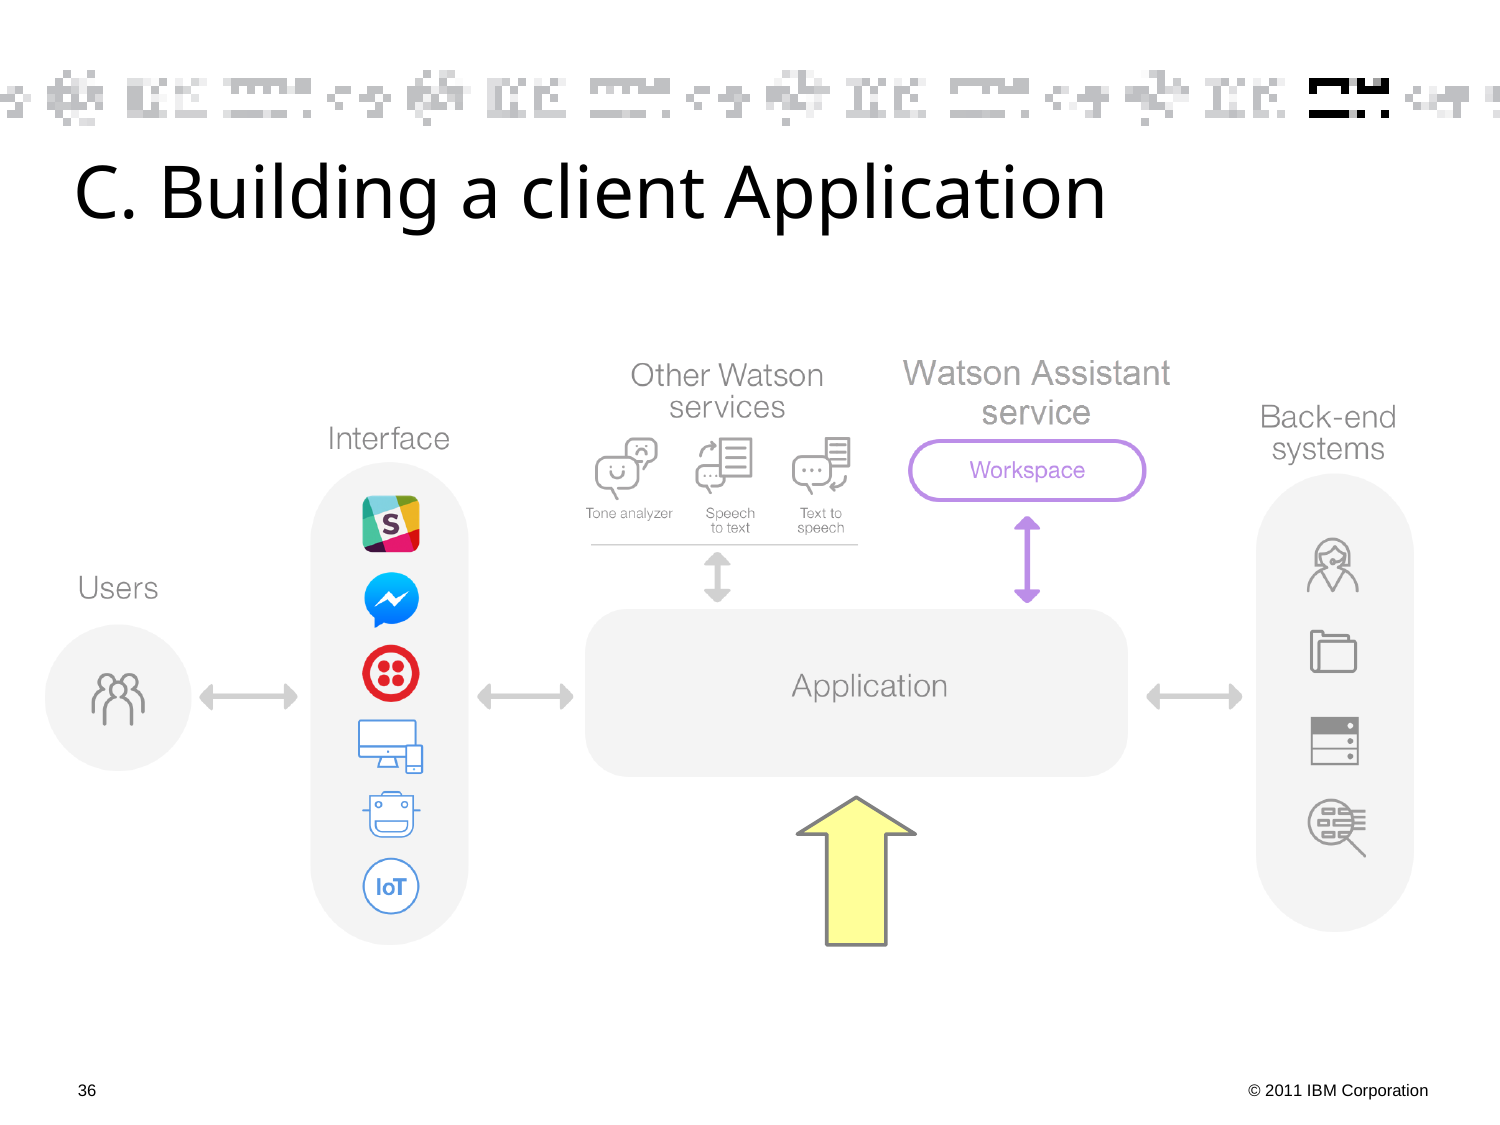

# C. Building a client Application
36